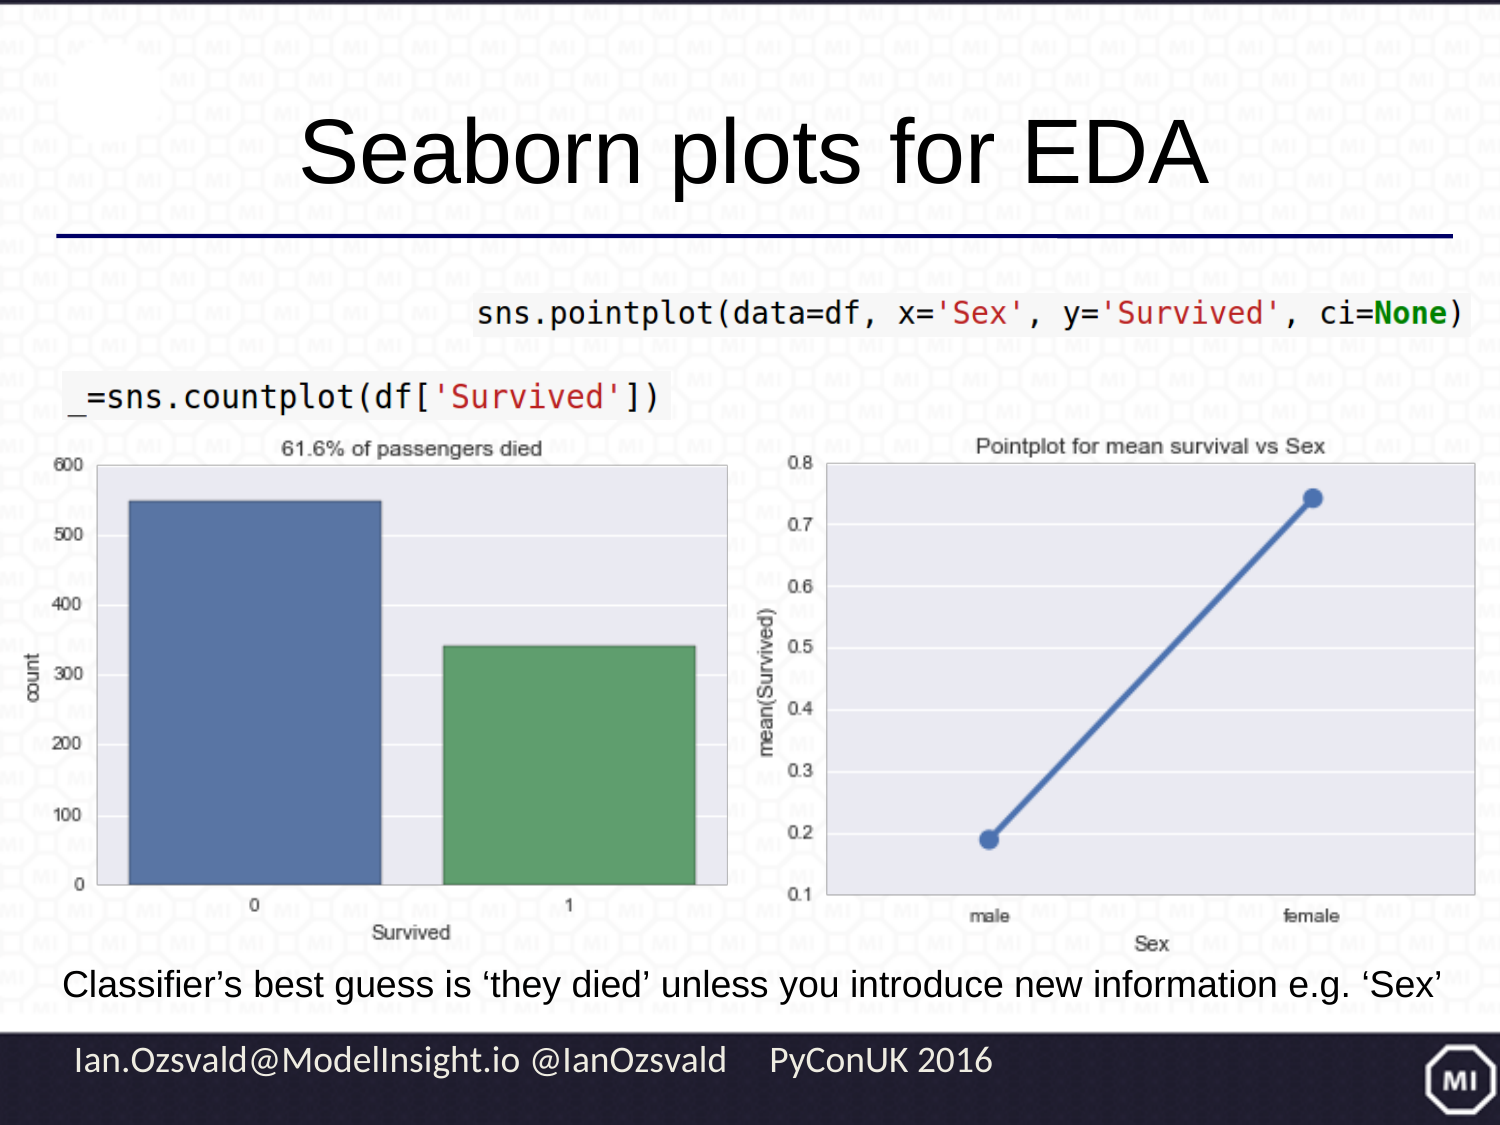

# Seaborn plots for EDA
Classifier’s best guess is ‘they died’ unless you introduce new information e.g. ‘Sex’